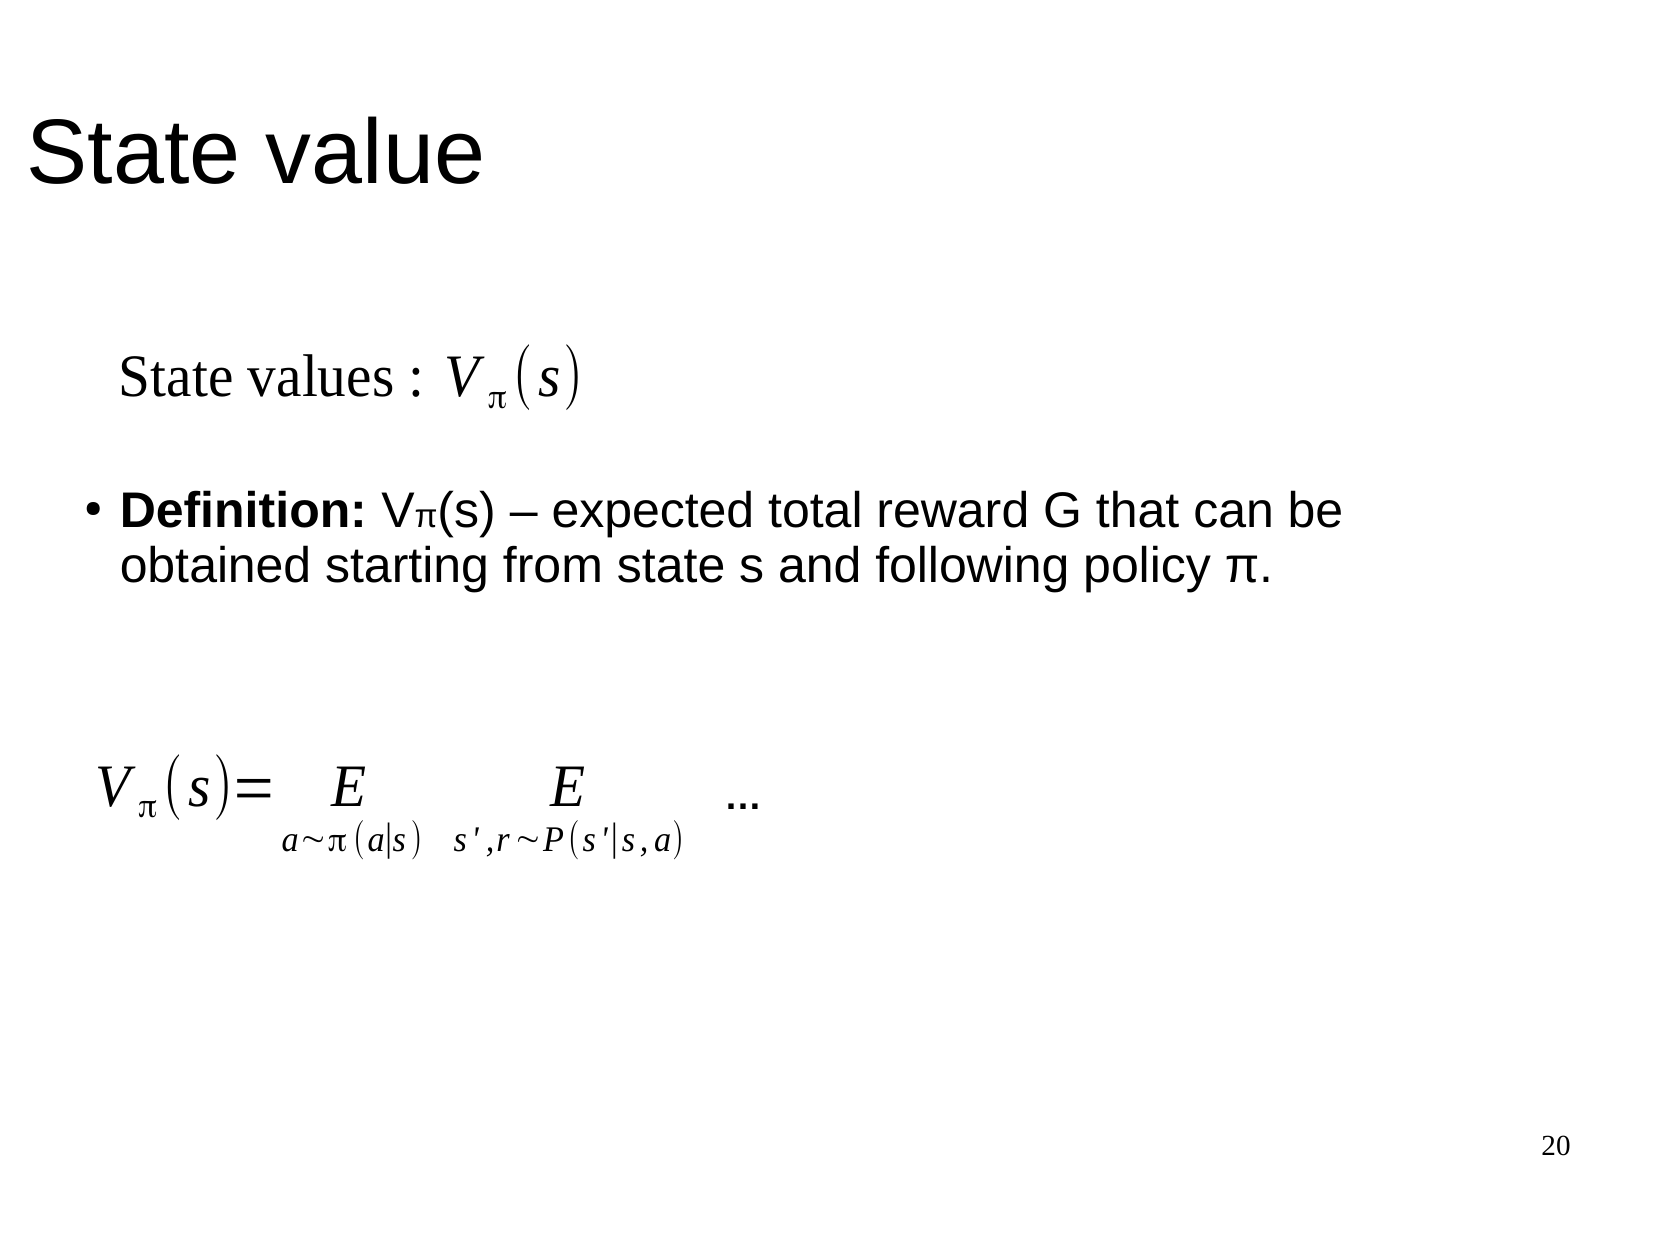

State value
Definition: Vπ(s) – expected total reward G that can be obtained starting from state s and following policy π.
…
20